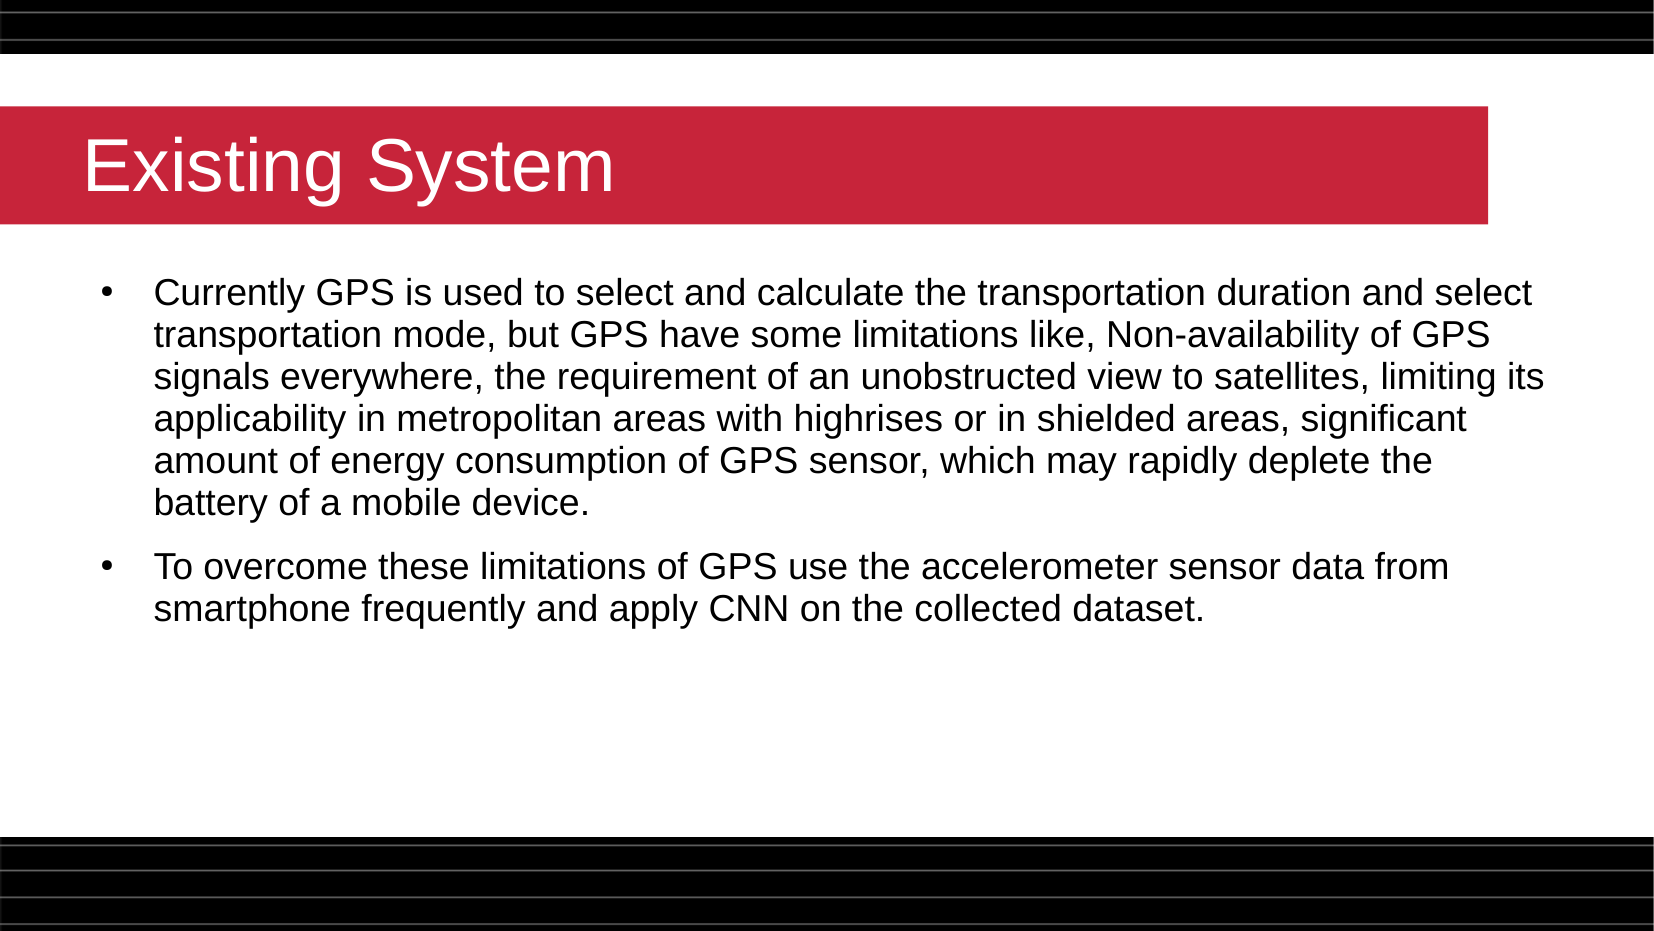

# Existing System
Currently GPS is used to select and calculate the transportation duration and select transportation mode, but GPS have some limitations like, Non-availability of GPS signals everywhere, the requirement of an unobstructed view to satellites, limiting its applicability in metropolitan areas with highrises or in shielded areas, significant amount of energy consumption of GPS sensor, which may rapidly deplete the battery of a mobile device.
To overcome these limitations of GPS use the accelerometer sensor data from smartphone frequently and apply CNN on the collected dataset.